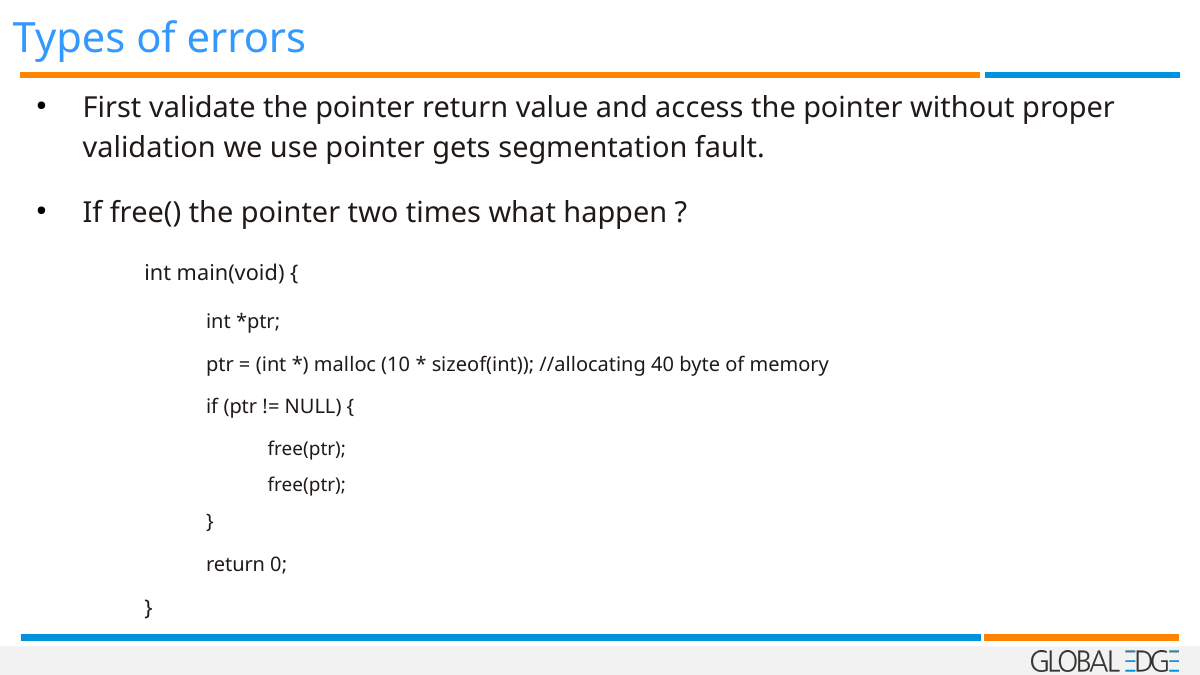

# Types of errors
First validate the pointer return value and access the pointer without proper validation we use pointer gets segmentation fault.
If free() the pointer two times what happen ?
int main(void) {
int *ptr;
ptr = (int *) malloc (10 * sizeof(int)); //allocating 40 byte of memory
if (ptr != NULL) {
free(ptr);
free(ptr);
}
return 0;
}